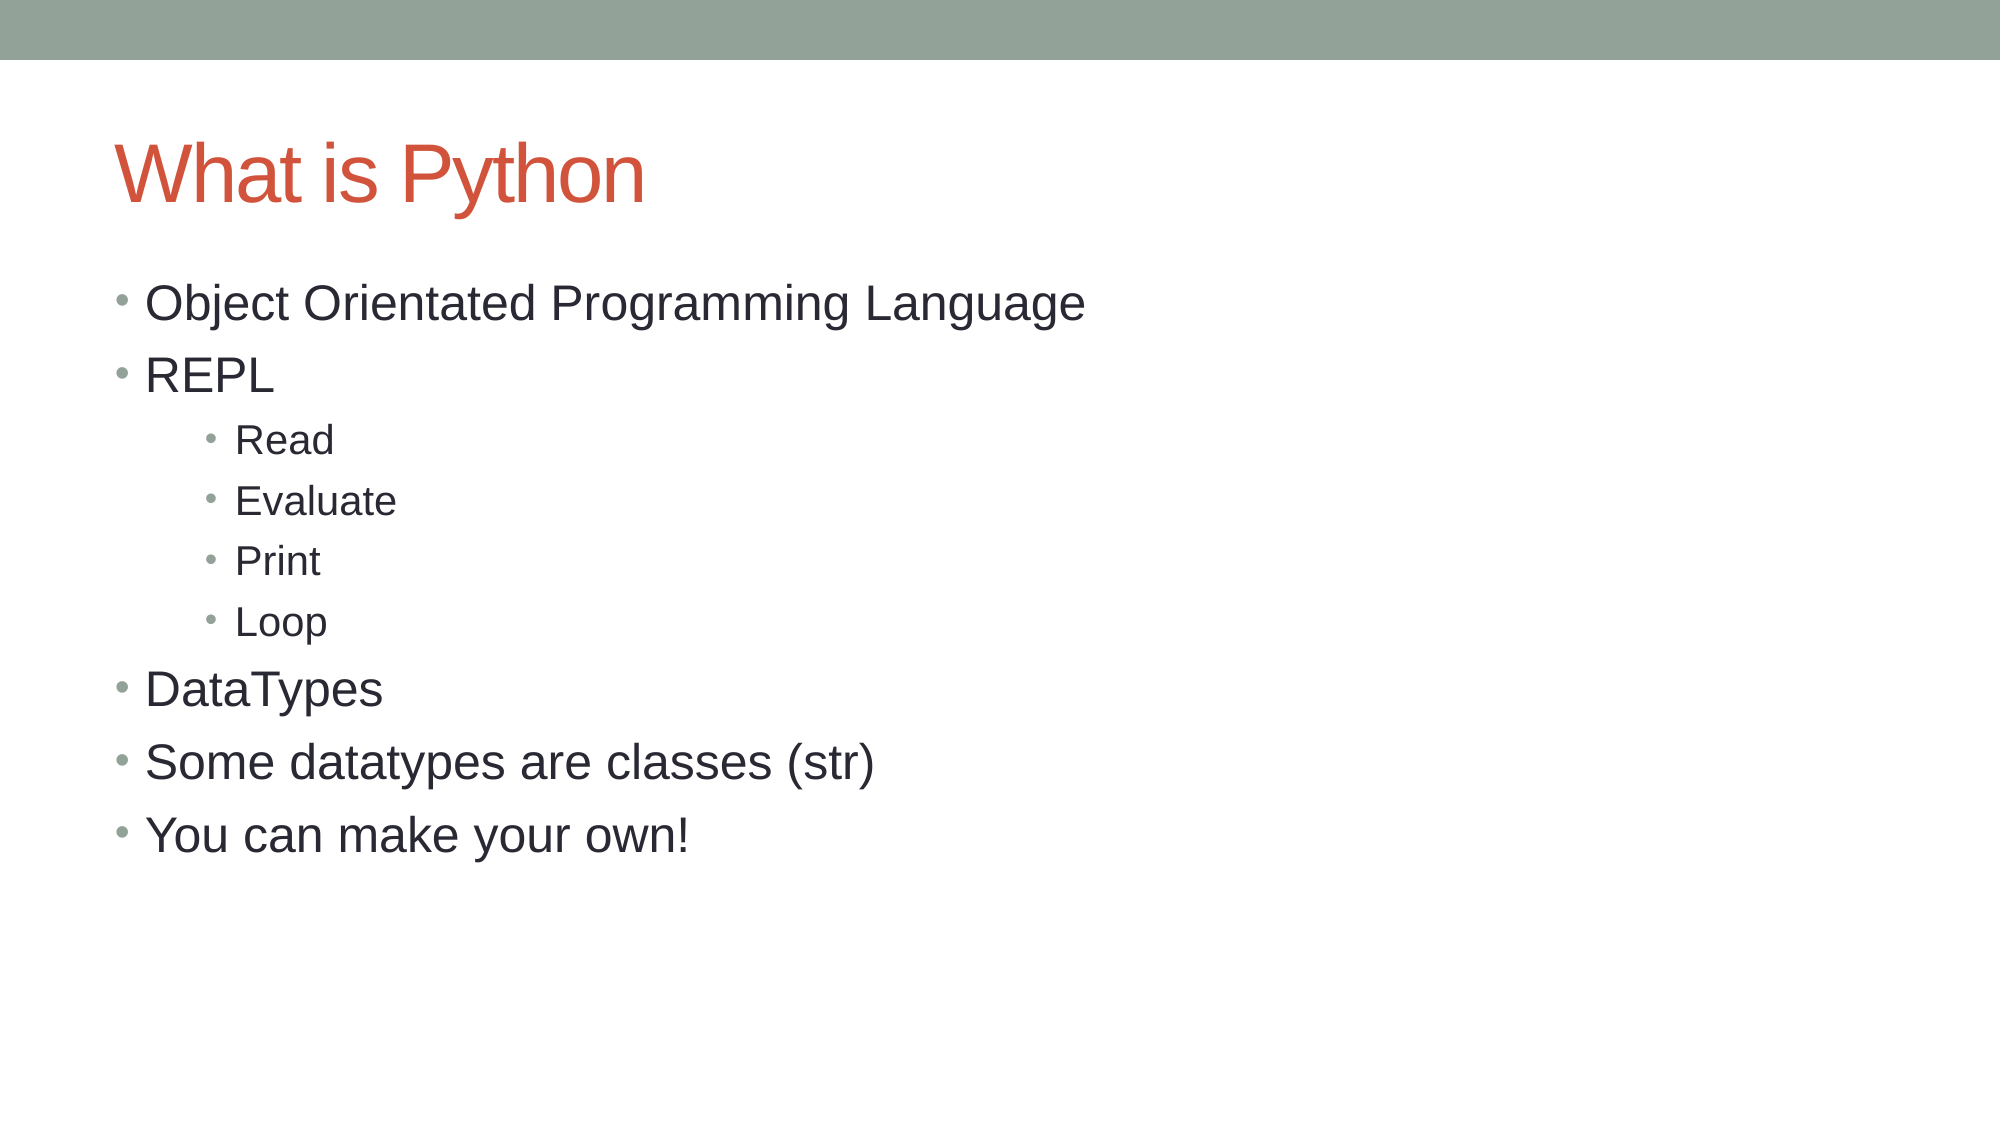

# What is Python
Object Orientated Programming Language
REPL
Read
Evaluate
Print
Loop
DataTypes
Some datatypes are classes (str)
You can make your own!